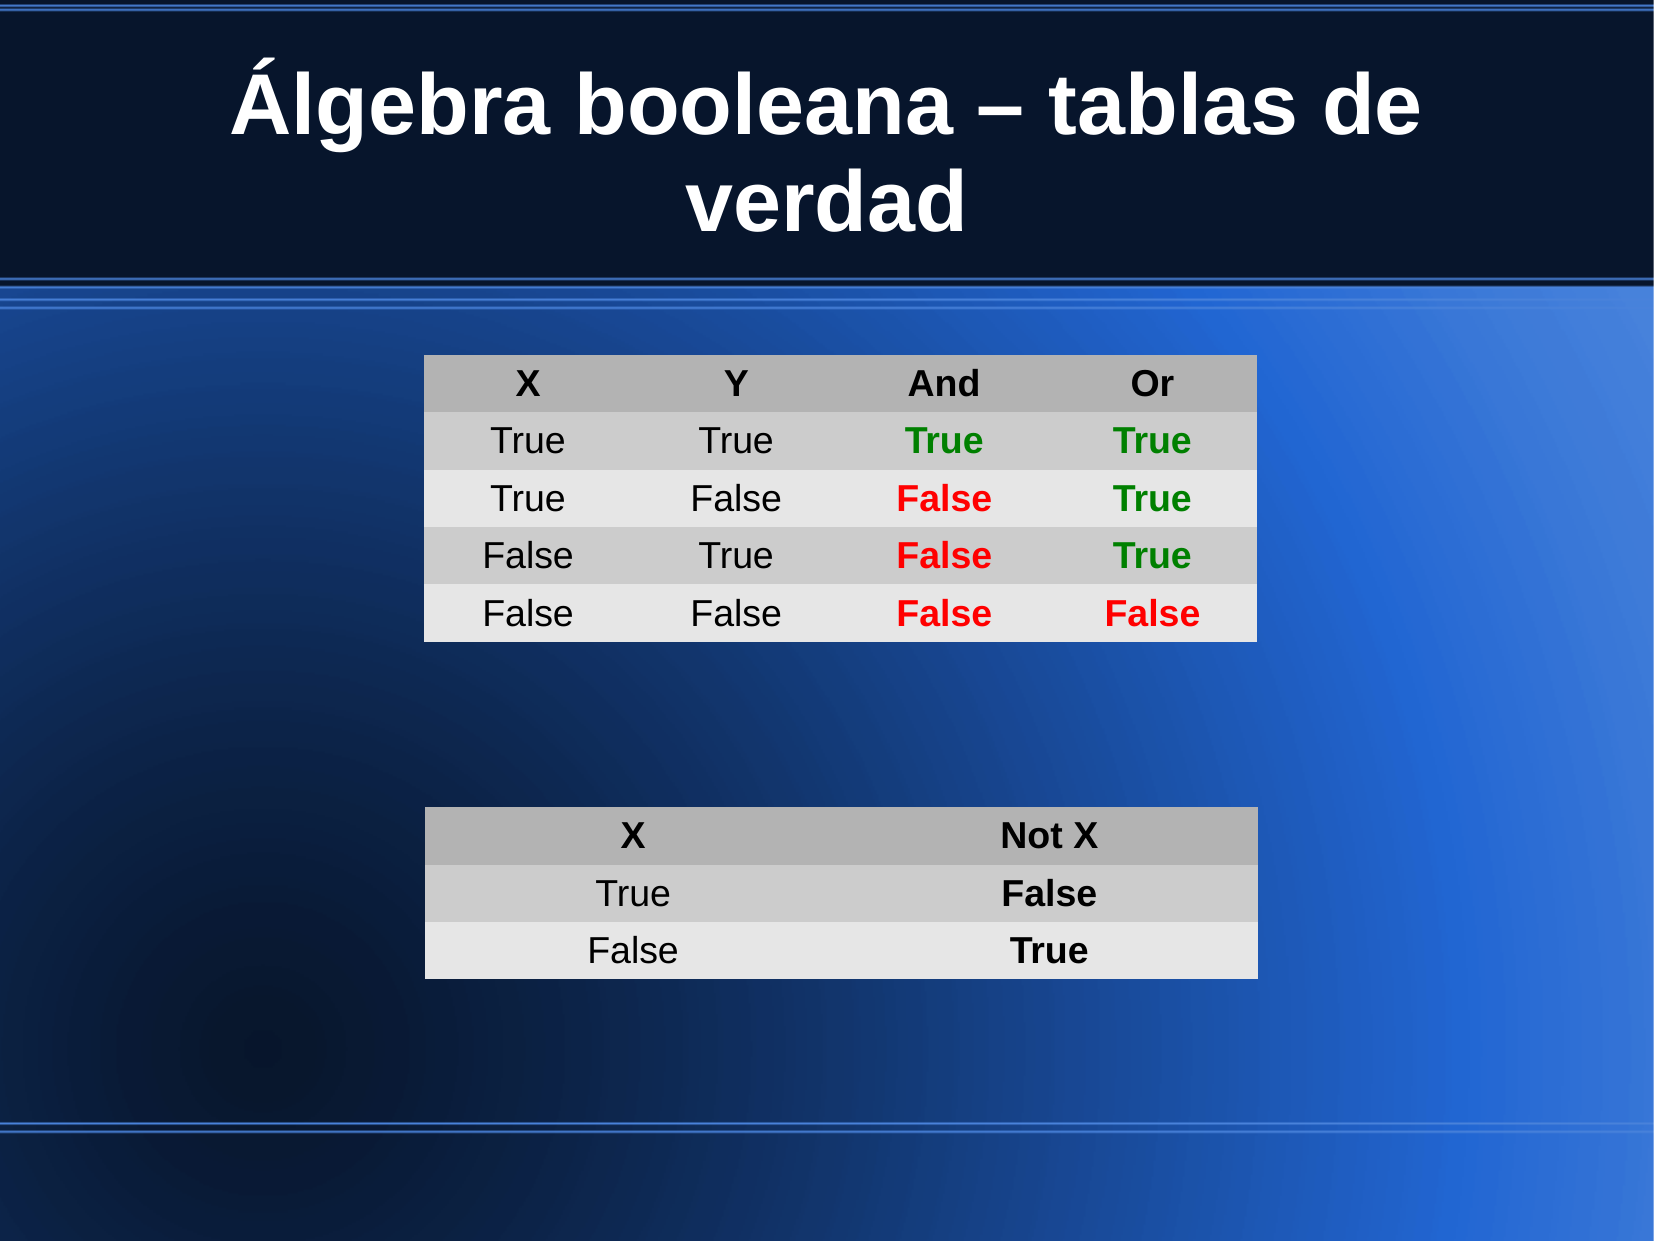

# Álgebra booleana – tablas de verdad
| X | Y | And | Or |
| --- | --- | --- | --- |
| True | True | True | True |
| True | False | False | True |
| False | True | False | True |
| False | False | False | False |
| X | Not X |
| --- | --- |
| True | False |
| False | True |